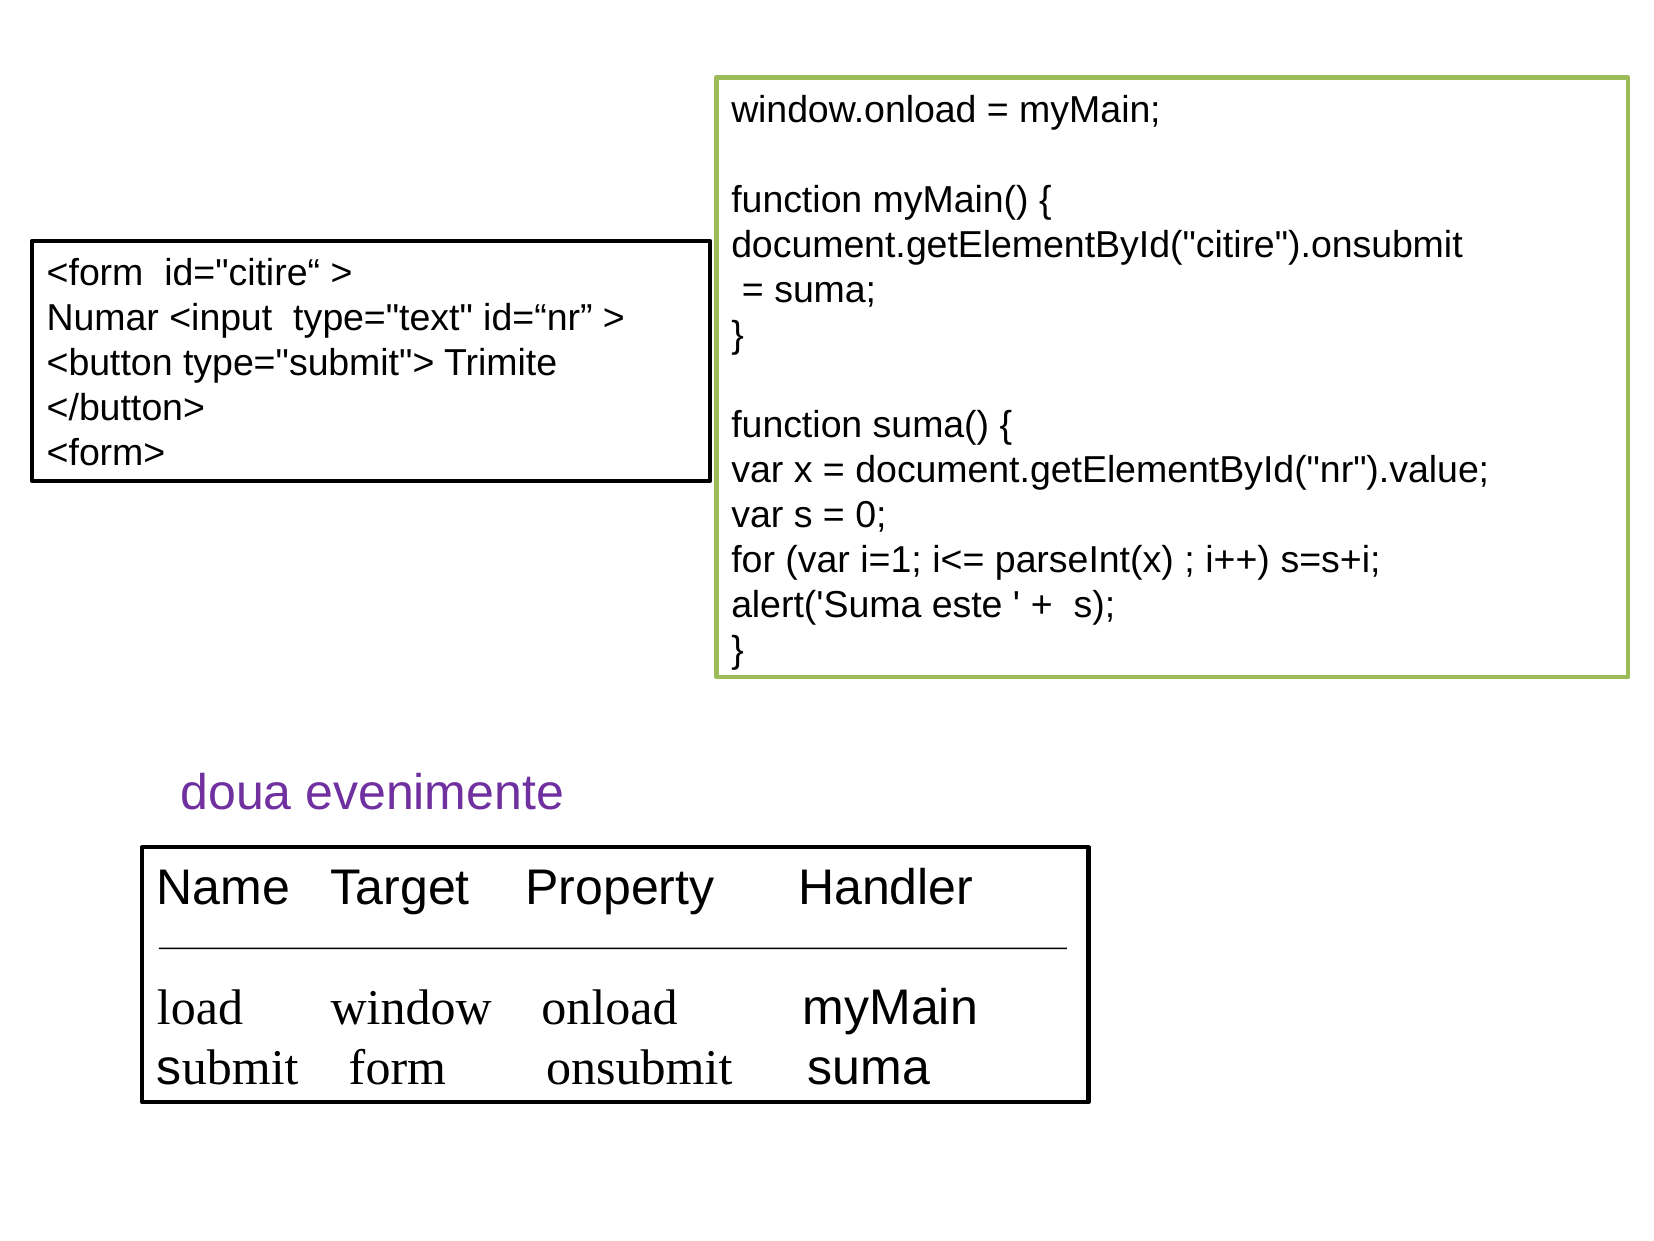

window.onload = myMain;
function myMain() {
document.getElementById("citire").onsubmit
 = suma;
}
function suma() {
var x = document.getElementById("nr").value;
var s = 0;
for (var i=1; i<= parseInt(x) ; i++) s=s+i;
alert('Suma este ' + s);
}
<form id="citire“ >
Numar <input type="text" id=“nr” >
<button type="submit"> Trimite </button>
<form>
doua evenimente
Name Target Property Handler
load window onload myMain
submit form onsubmit suma